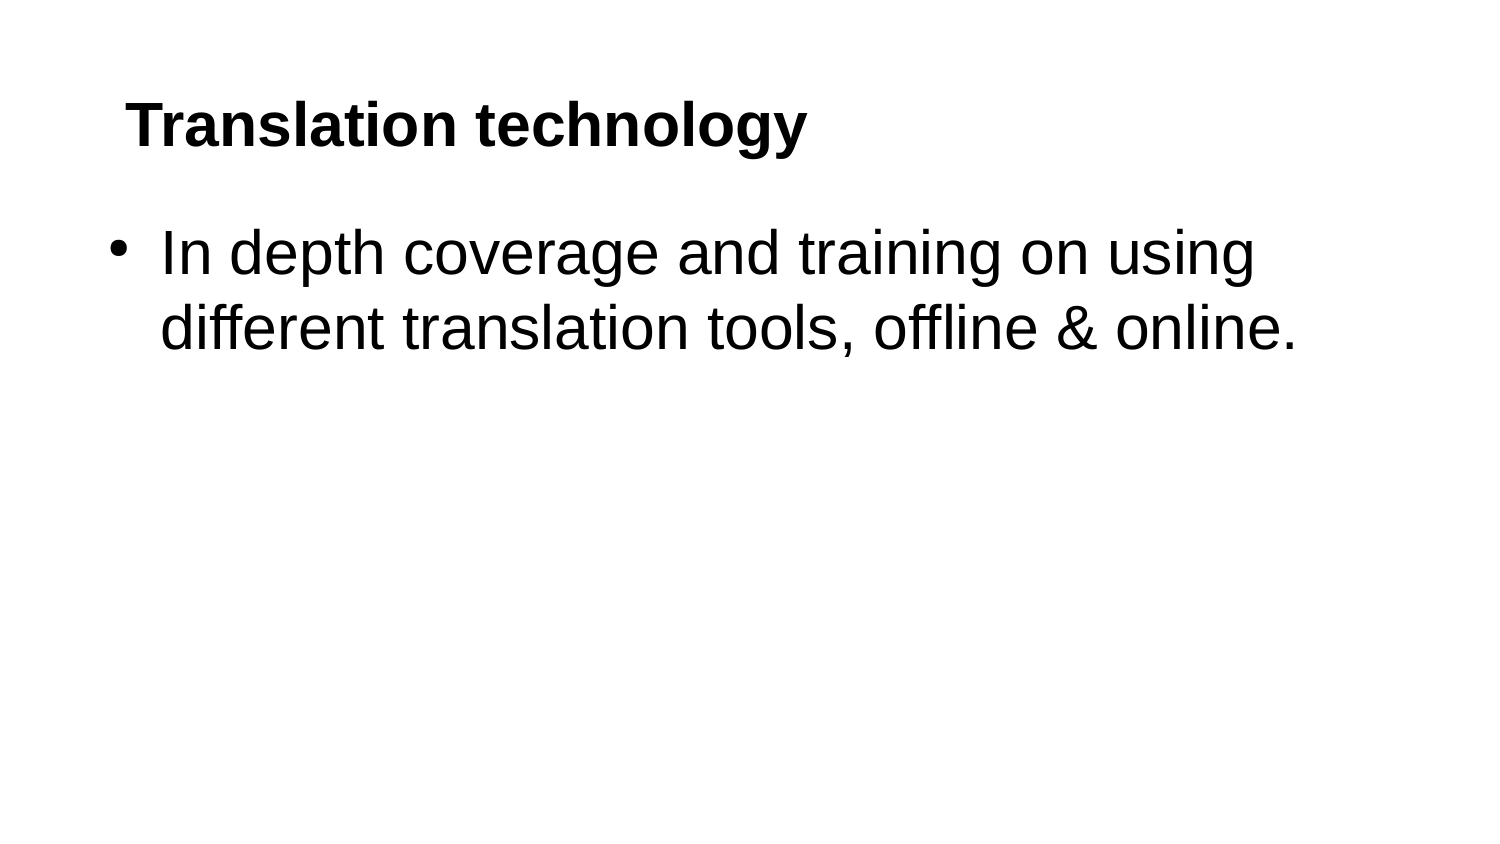

# Translation technology
In depth coverage and training on using different translation tools, offline & online.